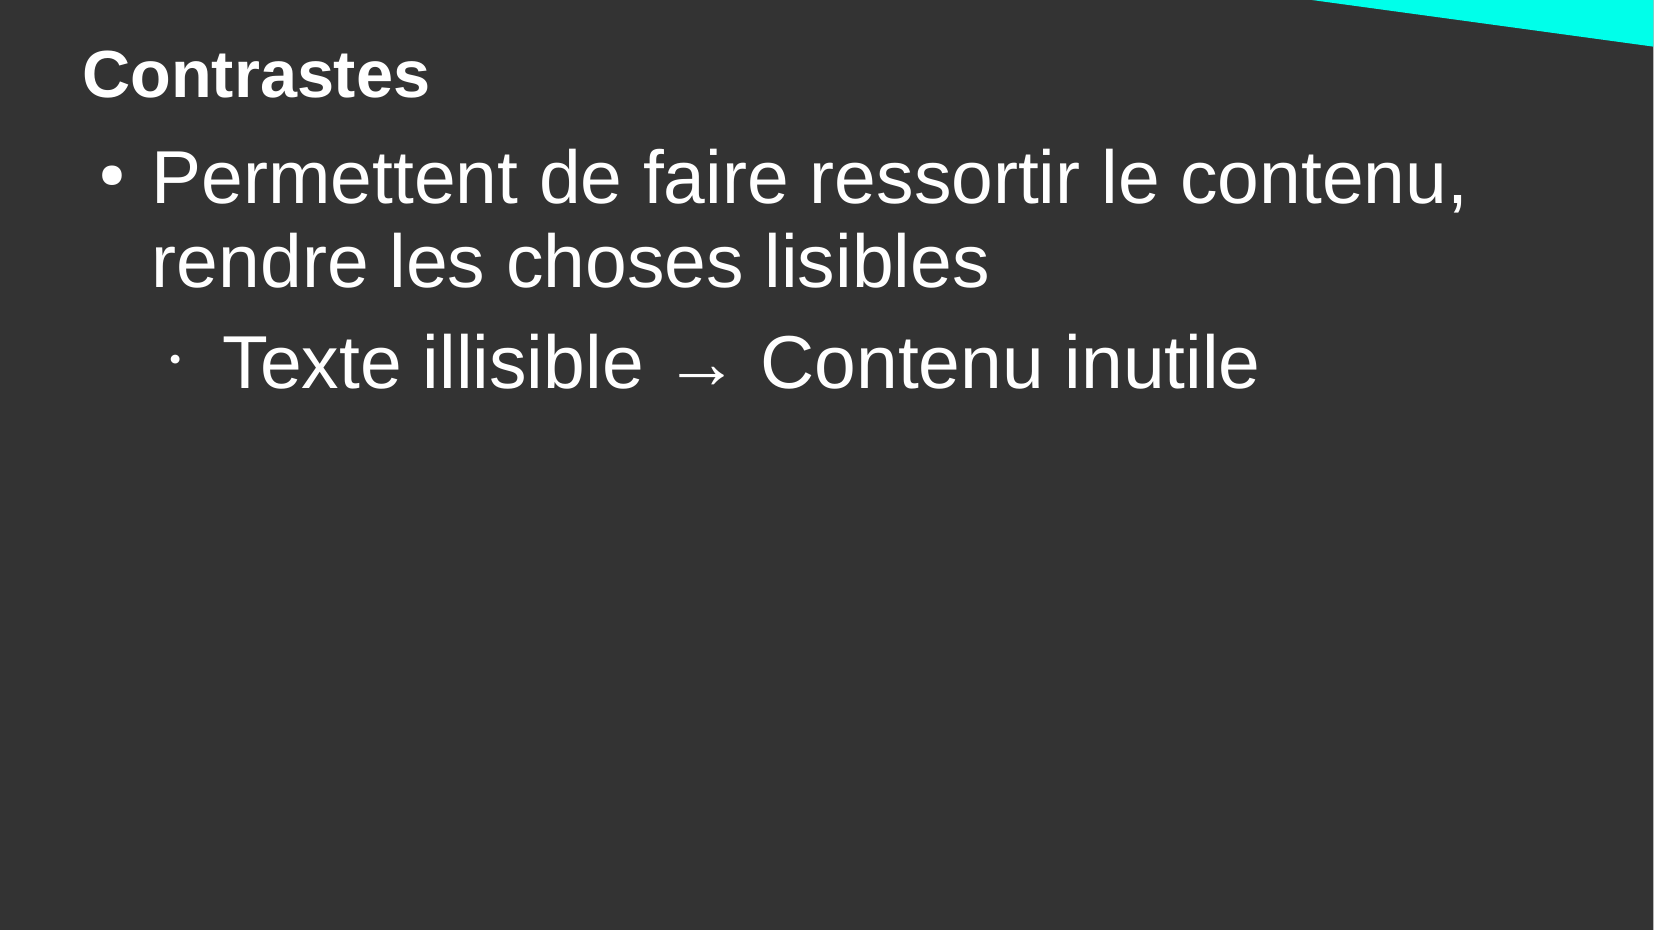

# Contrastes
Permettent de faire ressortir le contenu, rendre les choses lisibles
Texte illisible → Contenu inutile